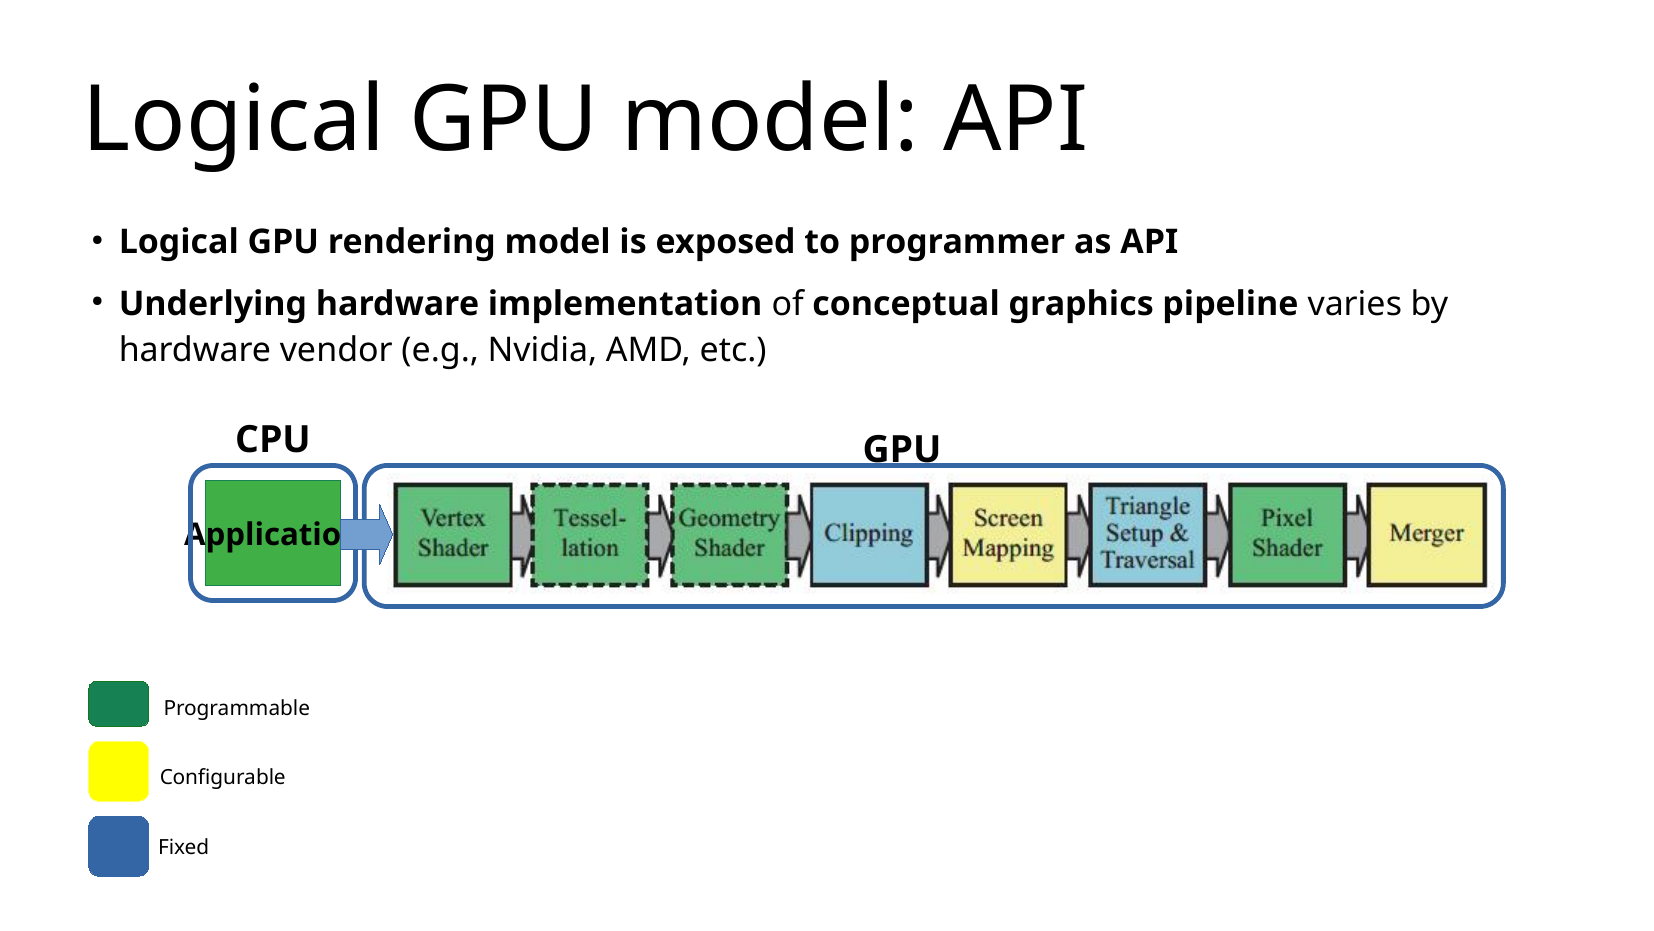

# Logical GPU model: API
Logical GPU rendering model is exposed to programmer as API
Underlying hardware implementation of conceptual graphics pipeline varies by hardware vendor (e.g., Nvidia, AMD, etc.)
CPU
GPU
Application
Programmable
Configurable
Fixed